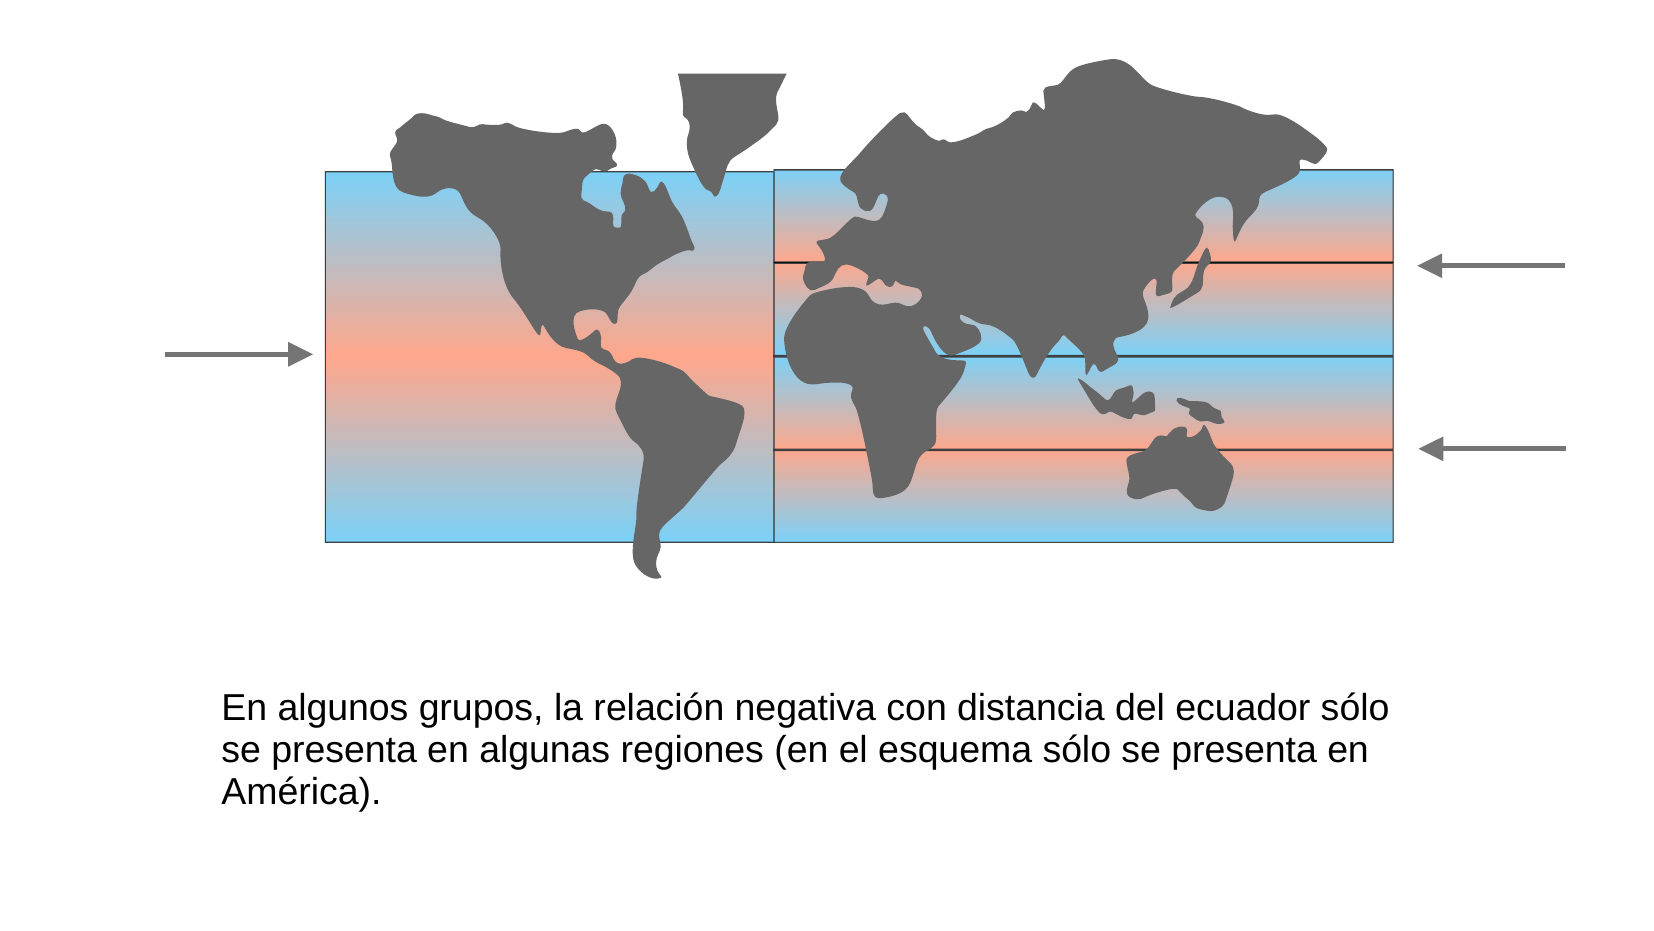

En algunos grupos, la relación negativa con distancia del ecuador sólo se presenta en algunas regiones (en el esquema sólo se presenta en América).